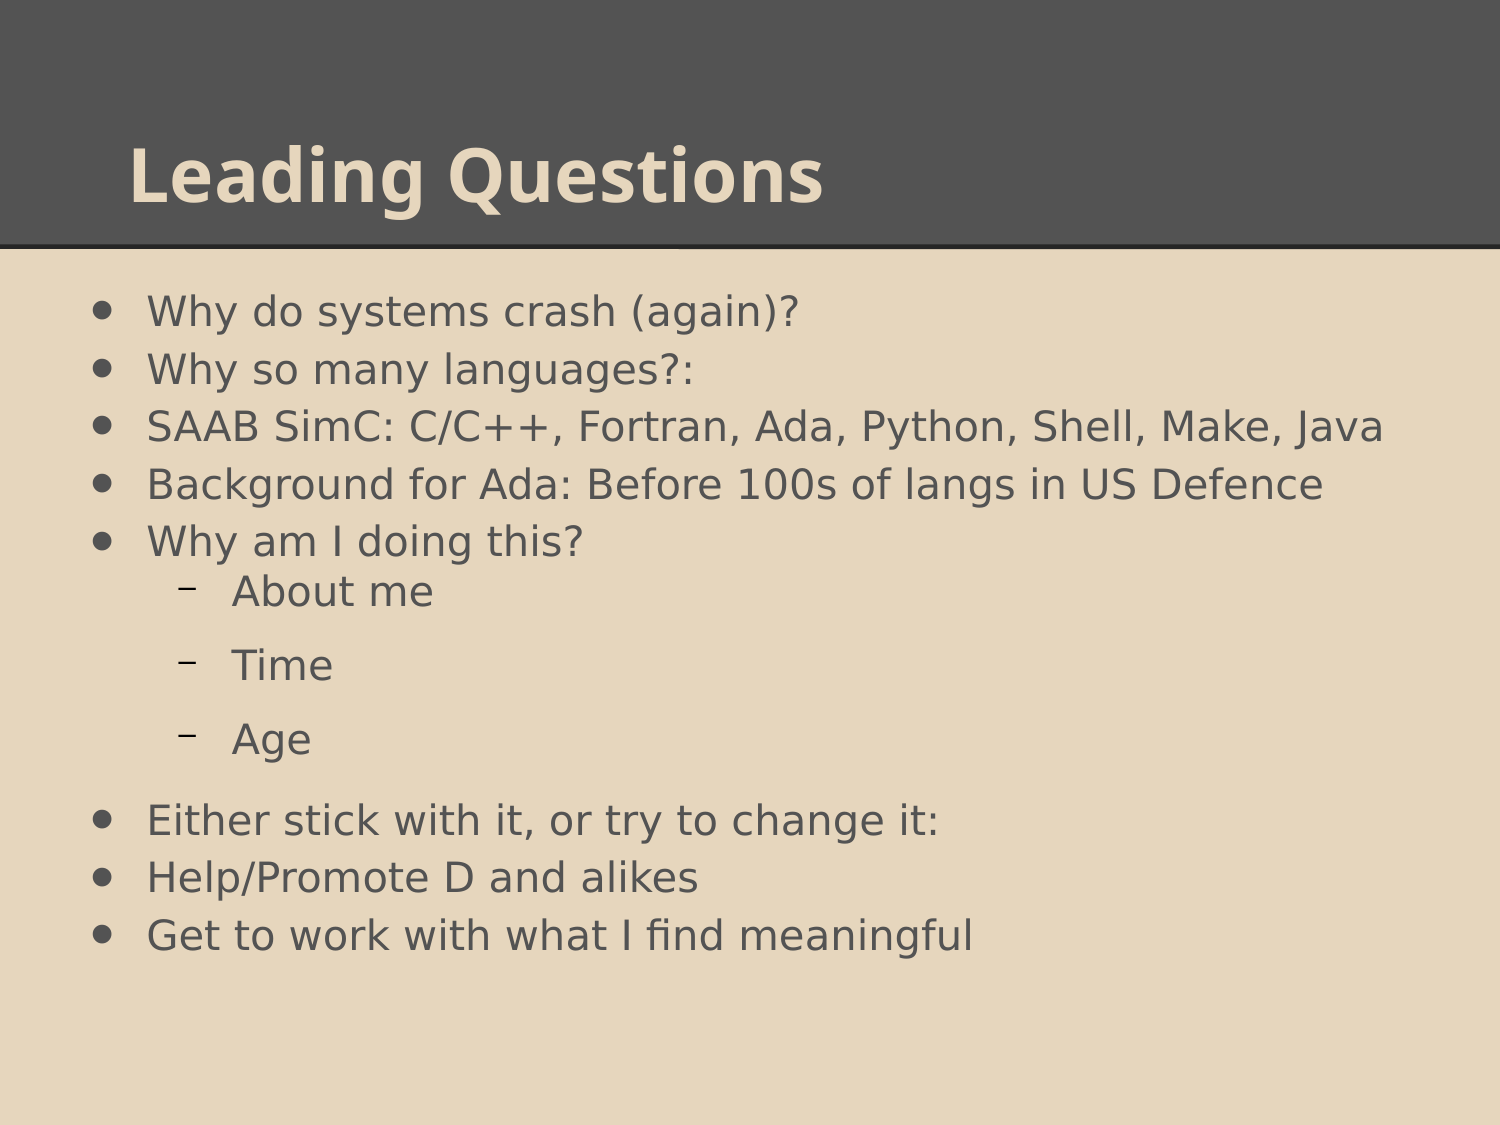

# Leading Questions
Why do systems crash (again)?
Why so many languages?:
SAAB SimC: C/C++, Fortran, Ada, Python, Shell, Make, Java
Background for Ada: Before 100s of langs in US Defence
Why am I doing this?
About me
Time
Age
Either stick with it, or try to change it:
Help/Promote D and alikes
Get to work with what I find meaningful